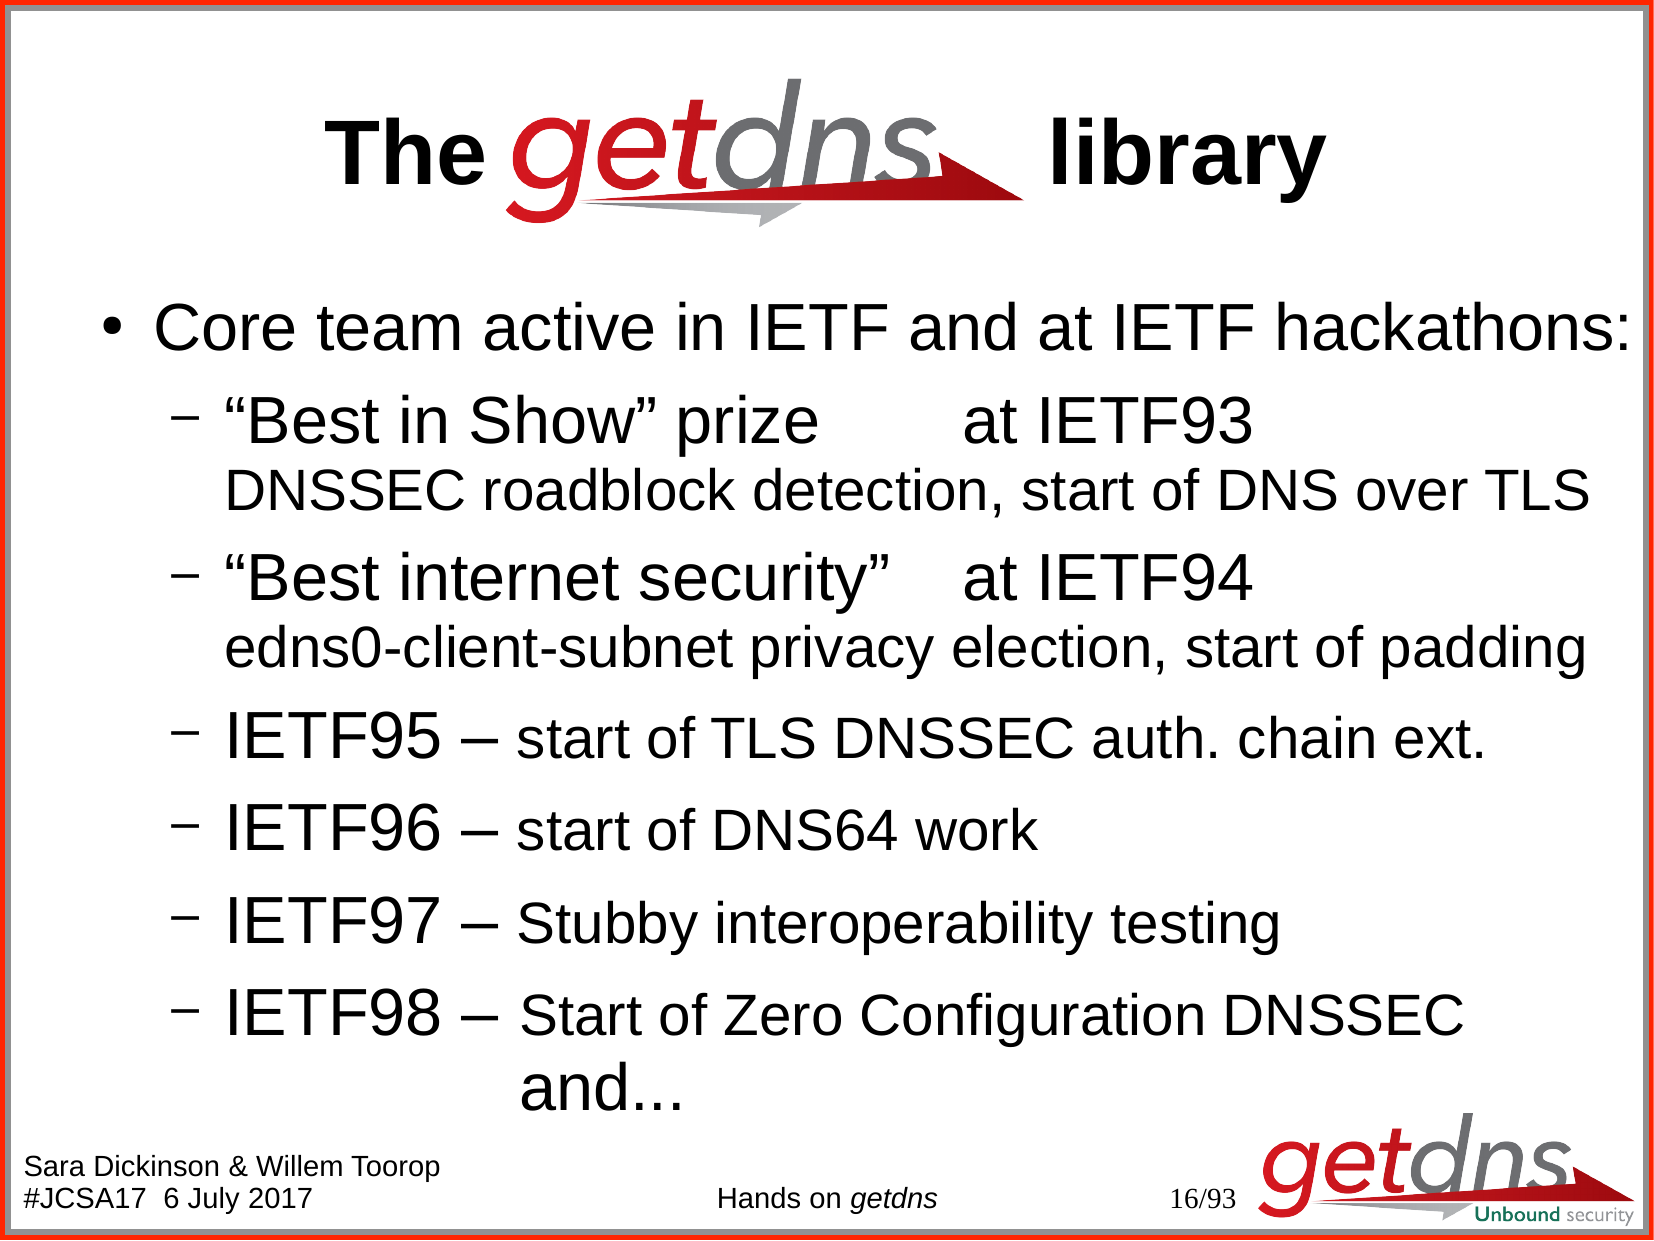

The library
# Core team active in IETF and at IETF hackathons:
“Best in Show” prize 		at IETF93
DNSSEC roadblock detection, start of DNS over TLS
“Best internet security” 	at IETF94
edns0-client-subnet privacy election, start of padding
IETF95 – start of TLS DNSSEC auth. chain ext.
IETF96 – start of DNS64 work
IETF97 – Stubby interoperability testing
IETF98 –	Start of Zero Configuration DNSSEC
				and...
16